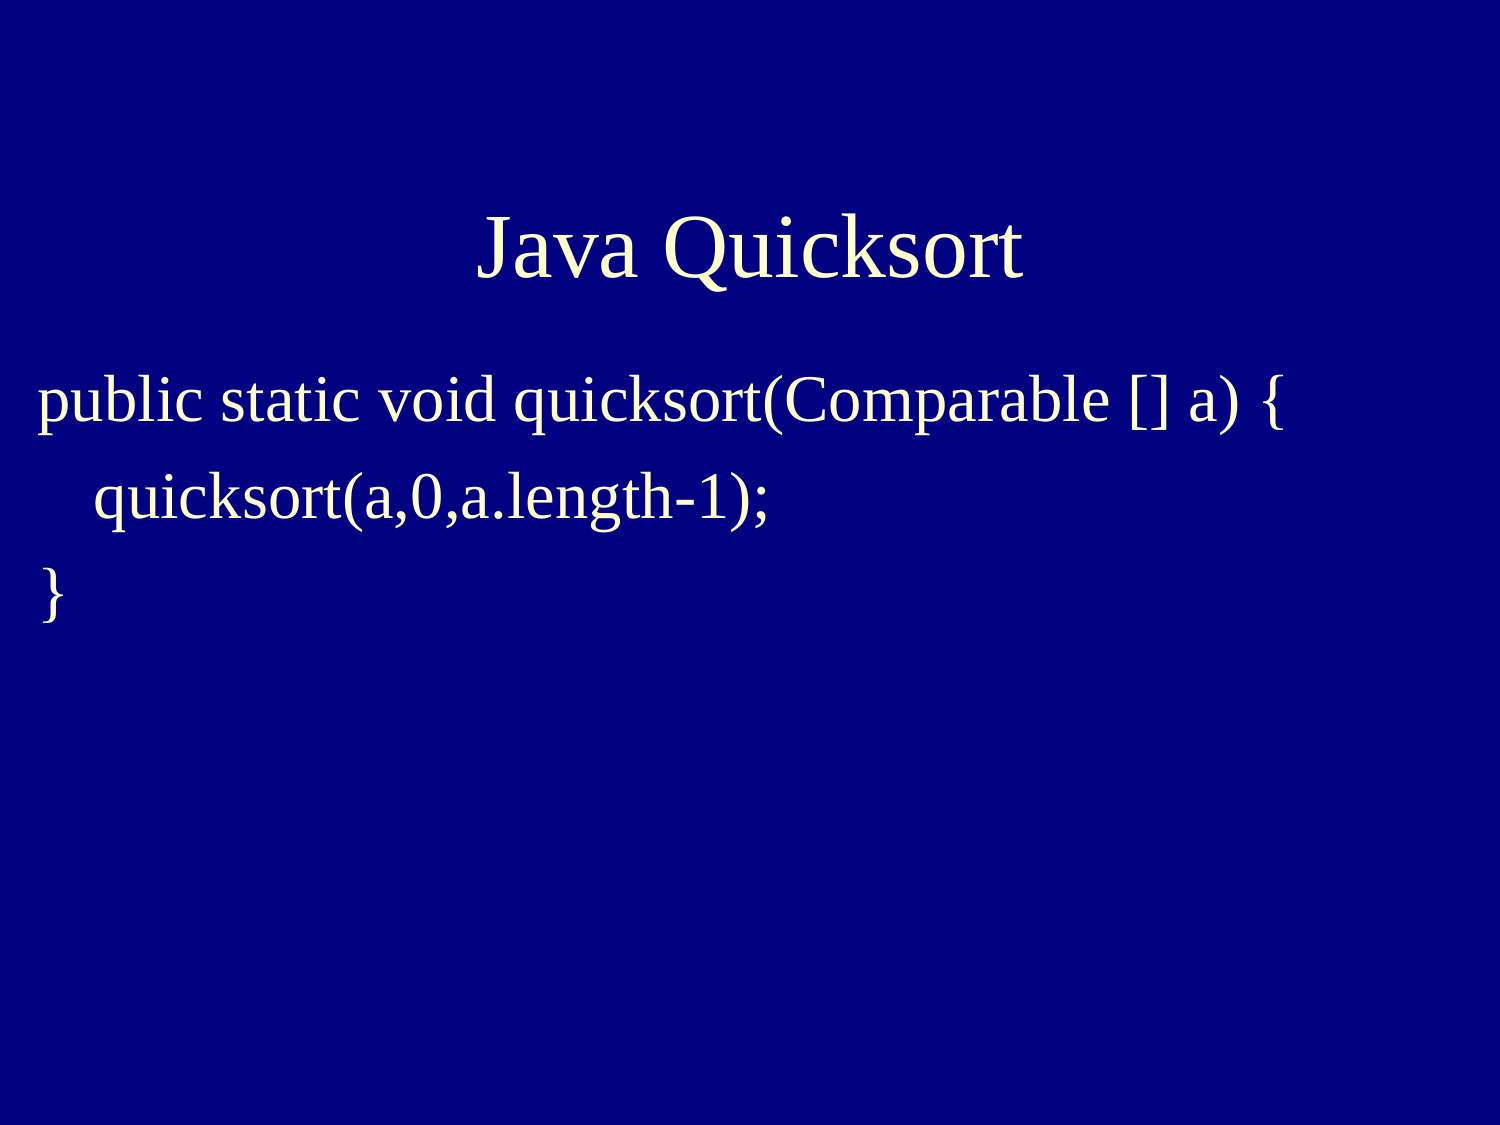

# Java Quicksort
public static void quicksort(Comparable [] a) {
	quicksort(a,0,a.length-1);
}